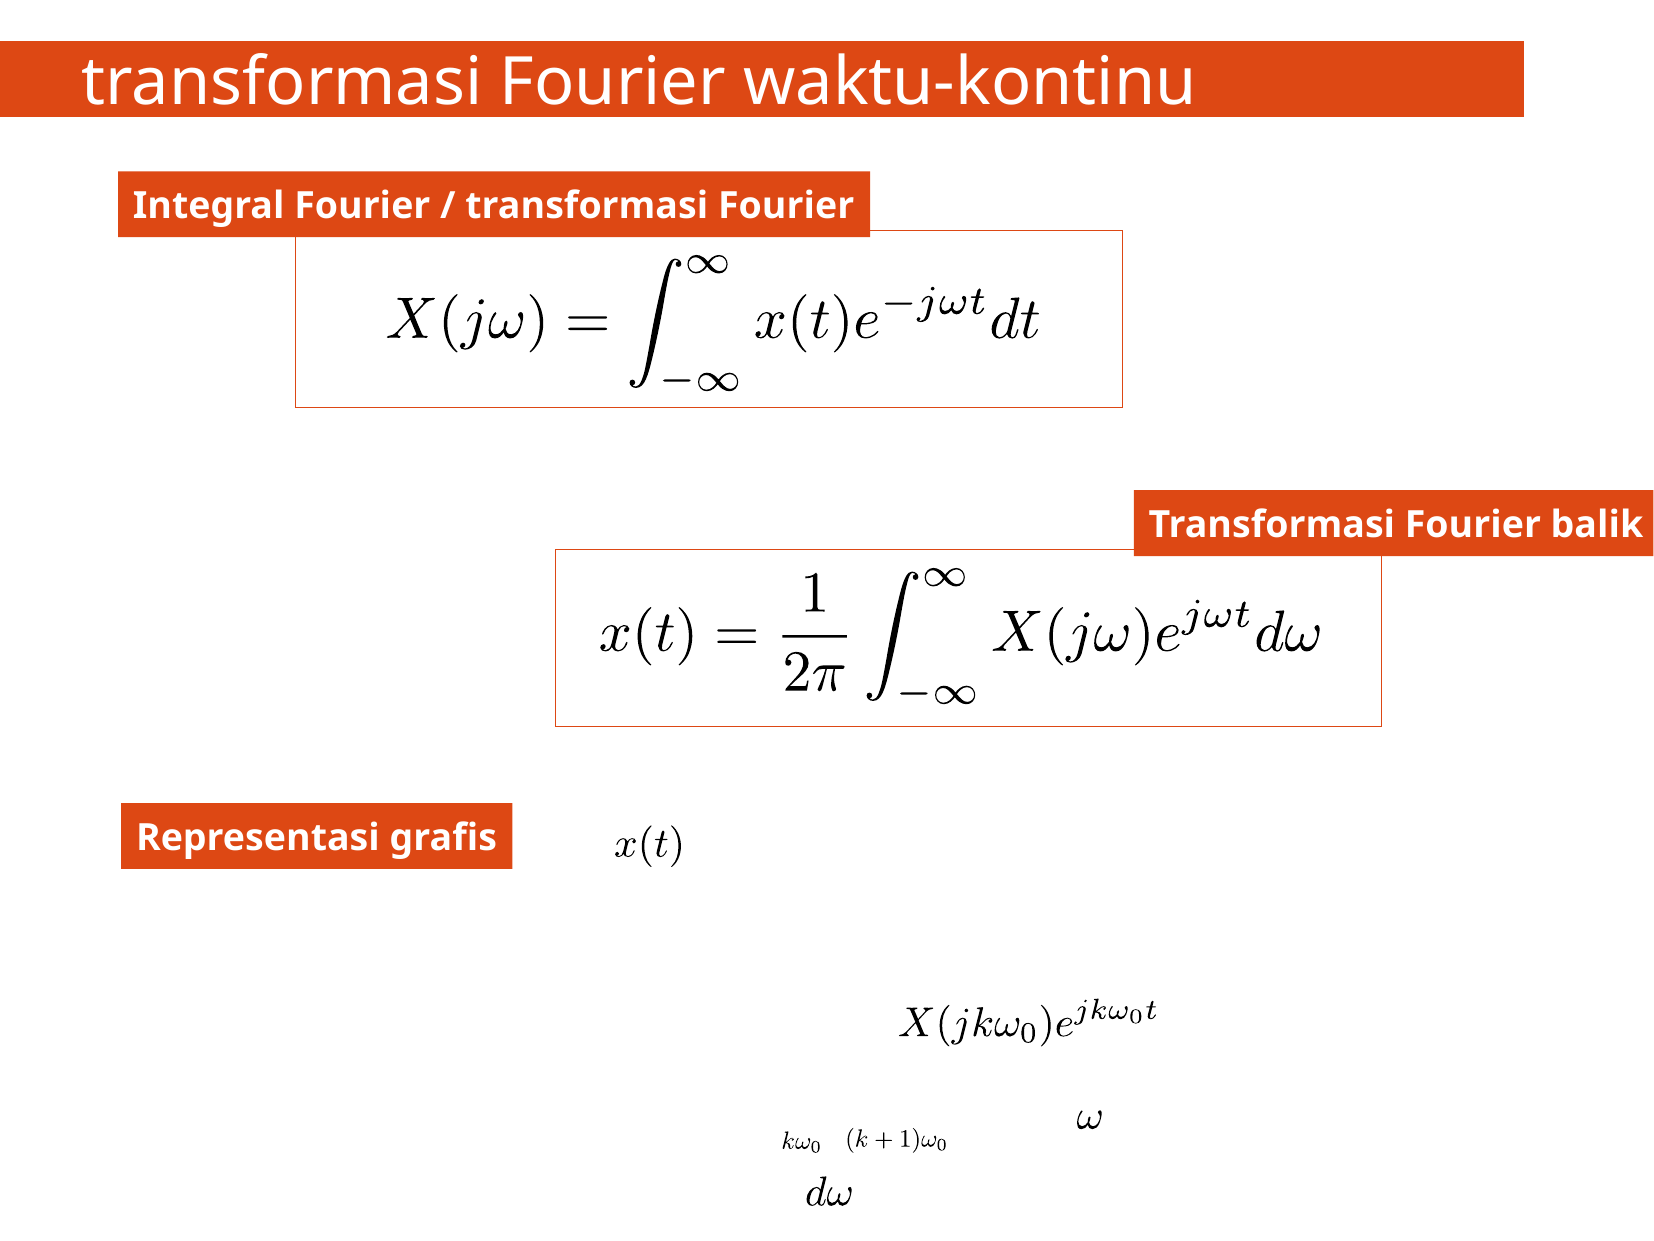

transformasi Fourier waktu-kontinu
Integral Fourier / transformasi Fourier
Transformasi Fourier balik
Representasi grafis